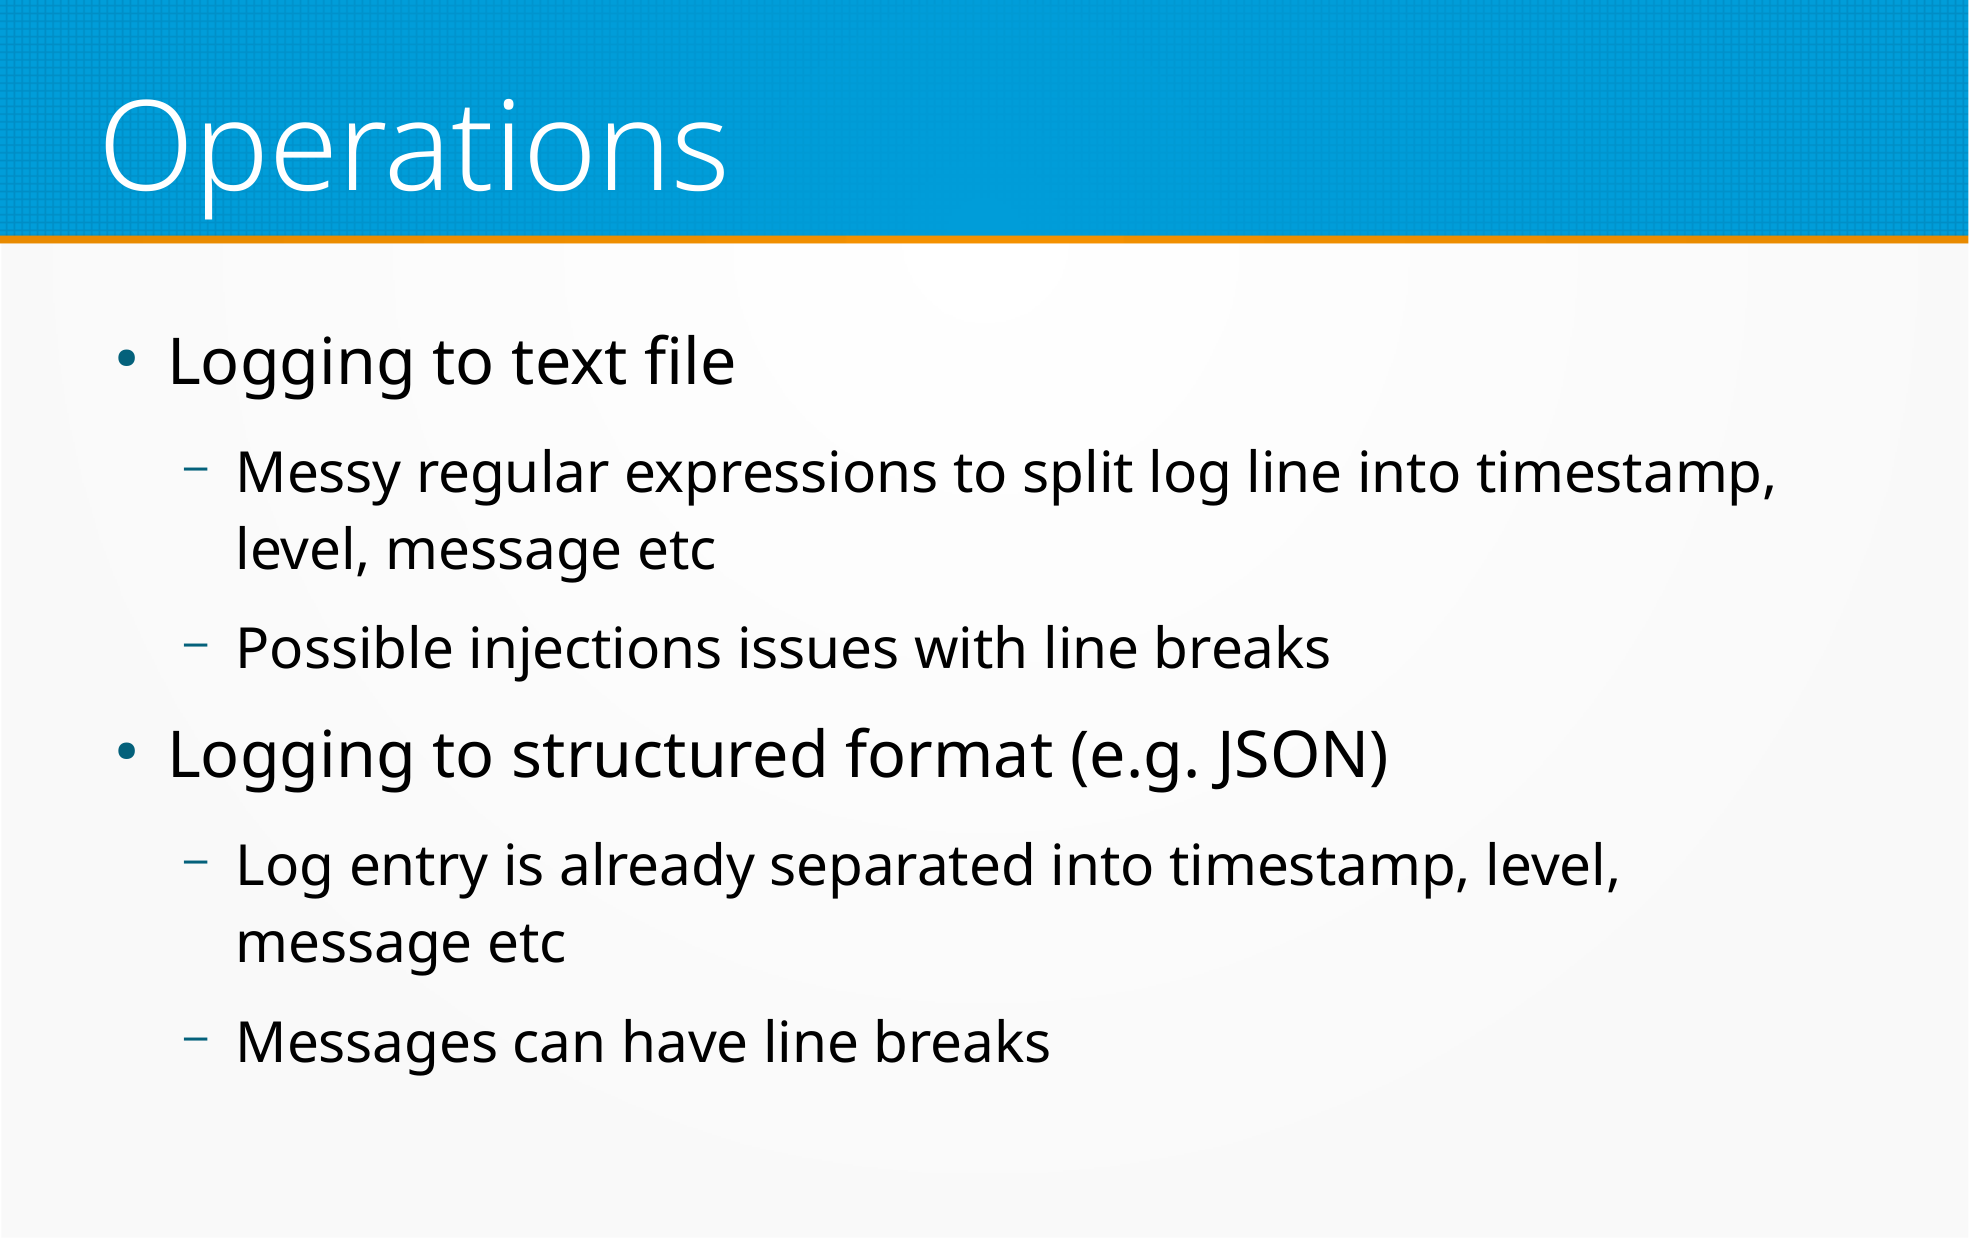

# Operations
Logging to text file
Messy regular expressions to split log line into timestamp, level, message etc
Possible injections issues with line breaks
Logging to structured format (e.g. JSON)
Log entry is already separated into timestamp, level, message etc
Messages can have line breaks